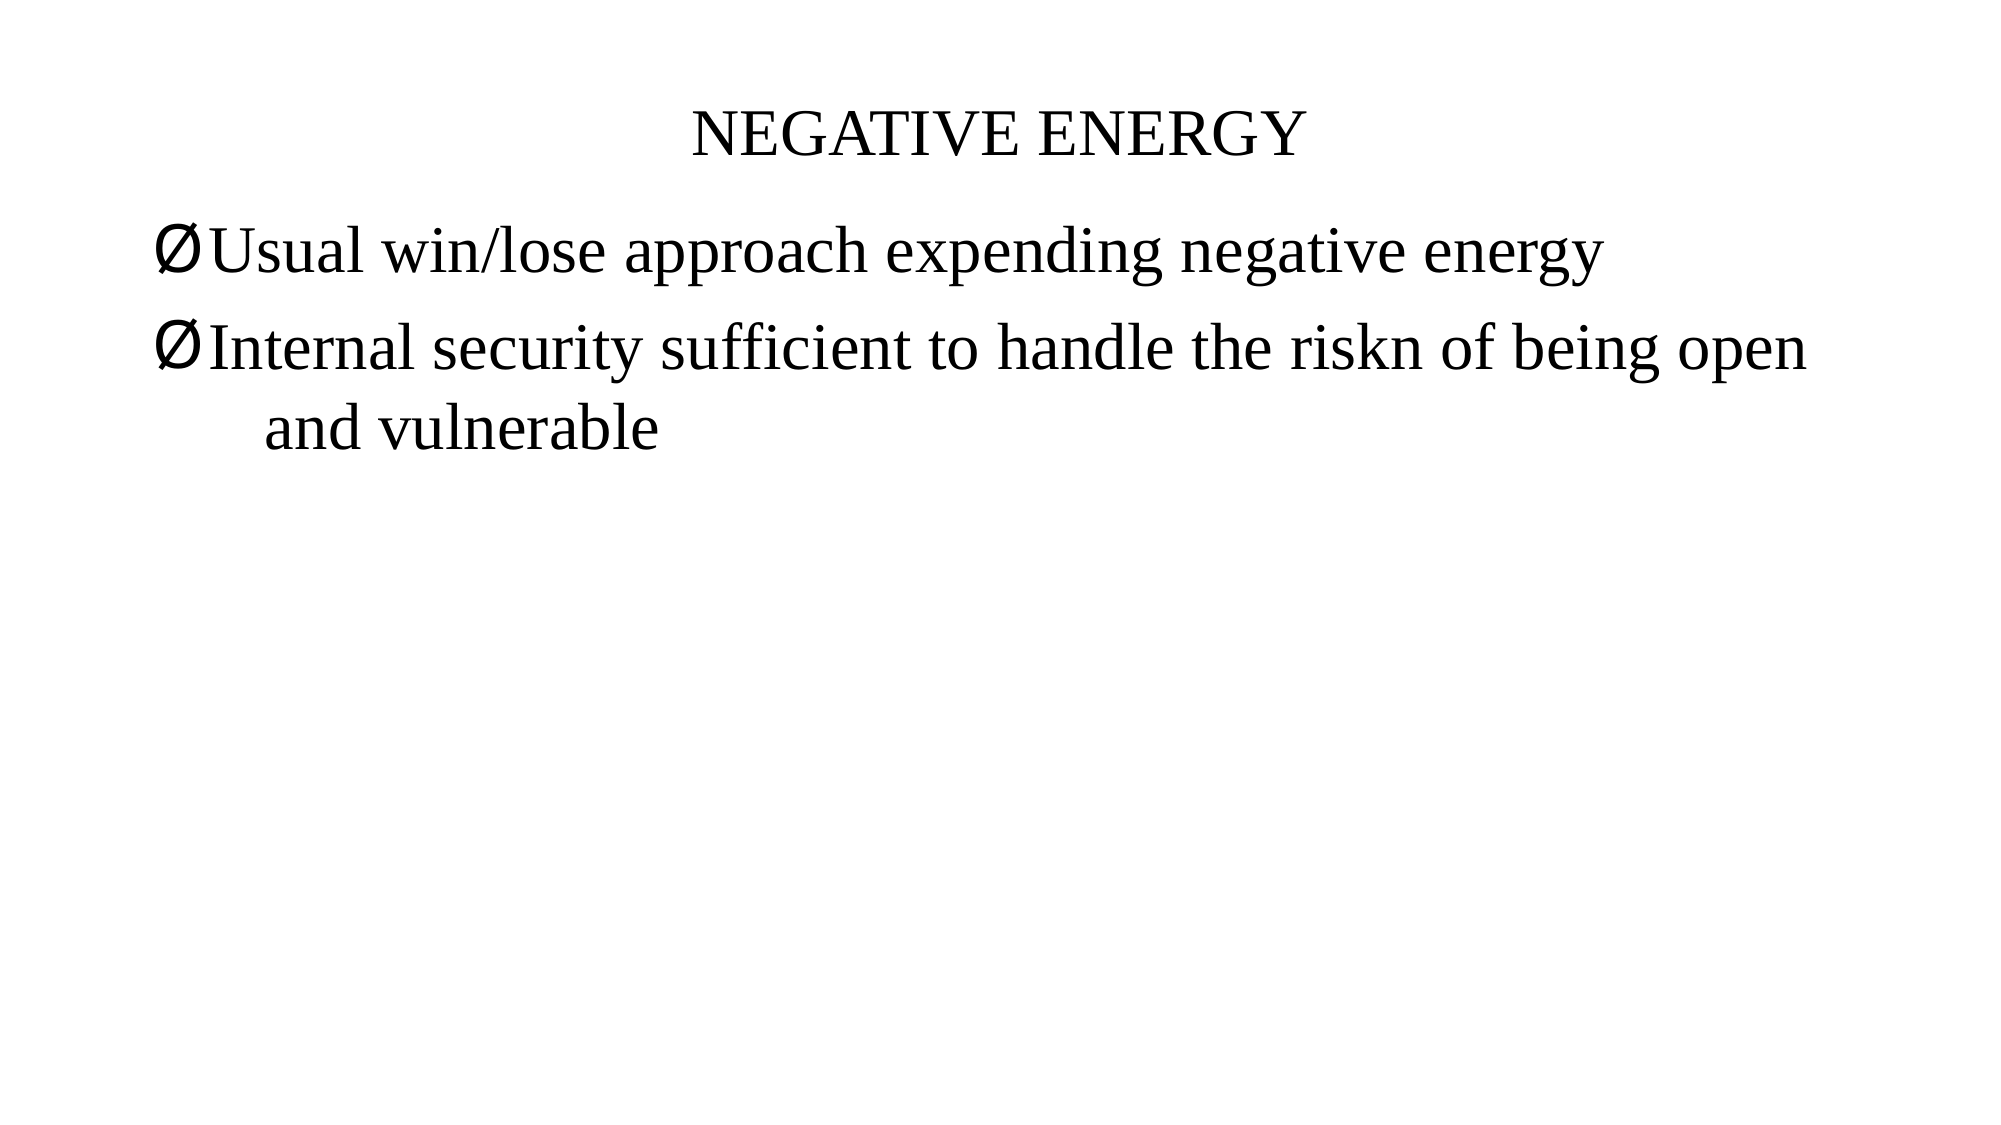

# NEGATIVE ENERGY
Usual win/lose approach expending negative energy
Internal security sufficient to handle the riskn of being open and vulnerable